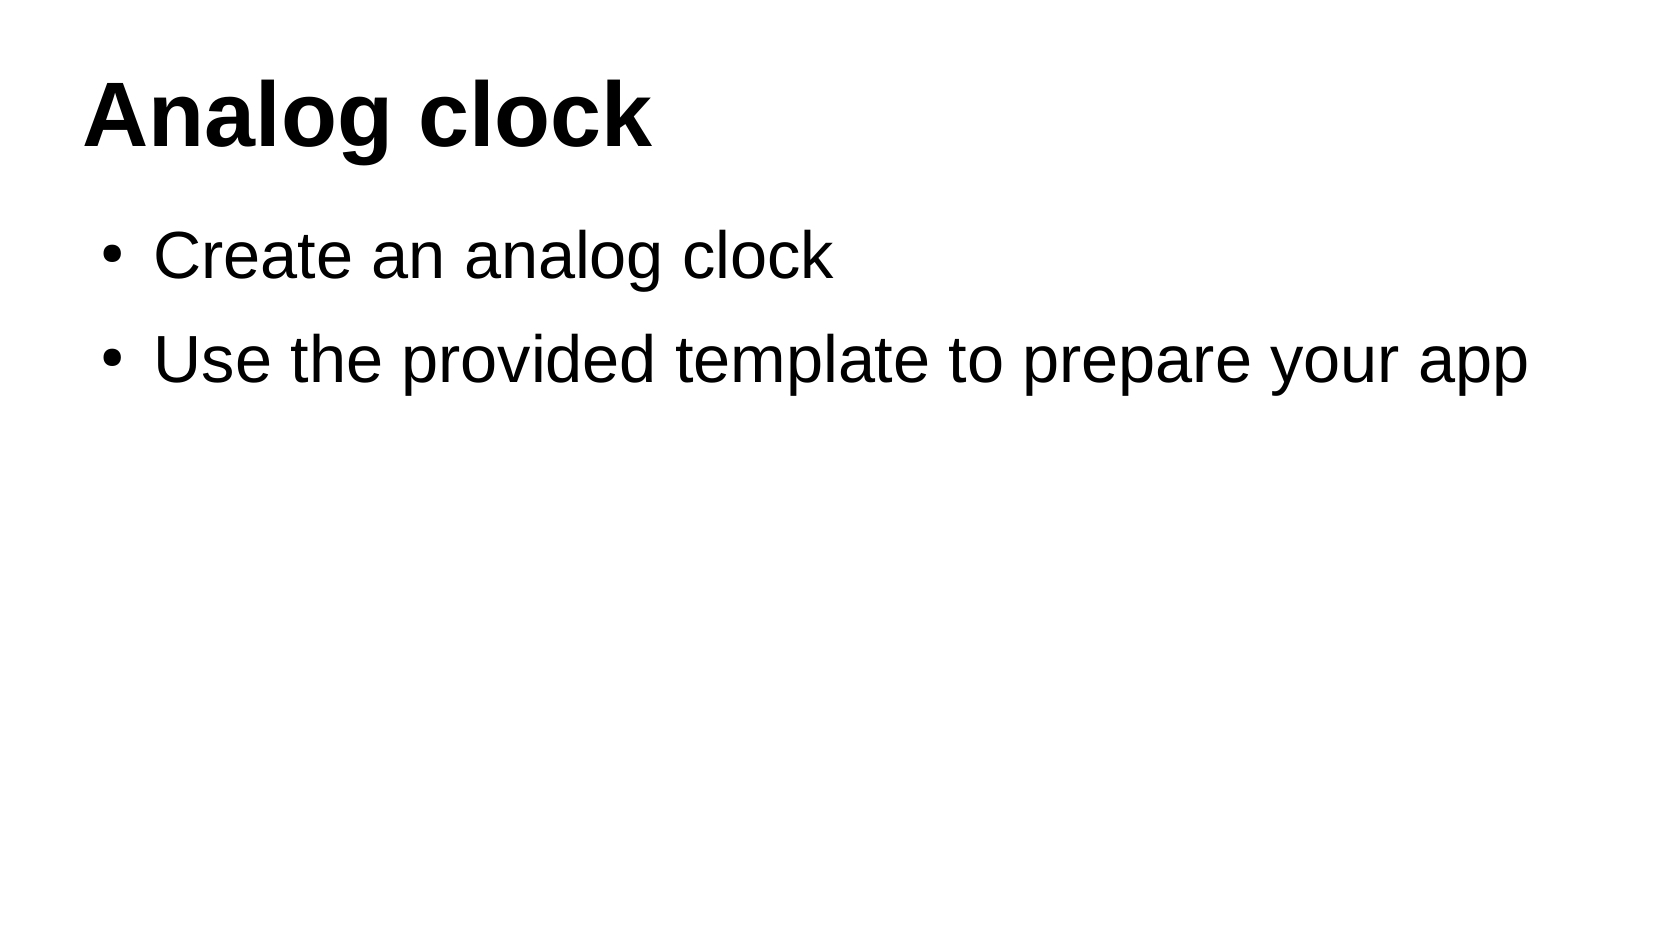

# Analog clock
Create an analog clock
Use the provided template to prepare your app